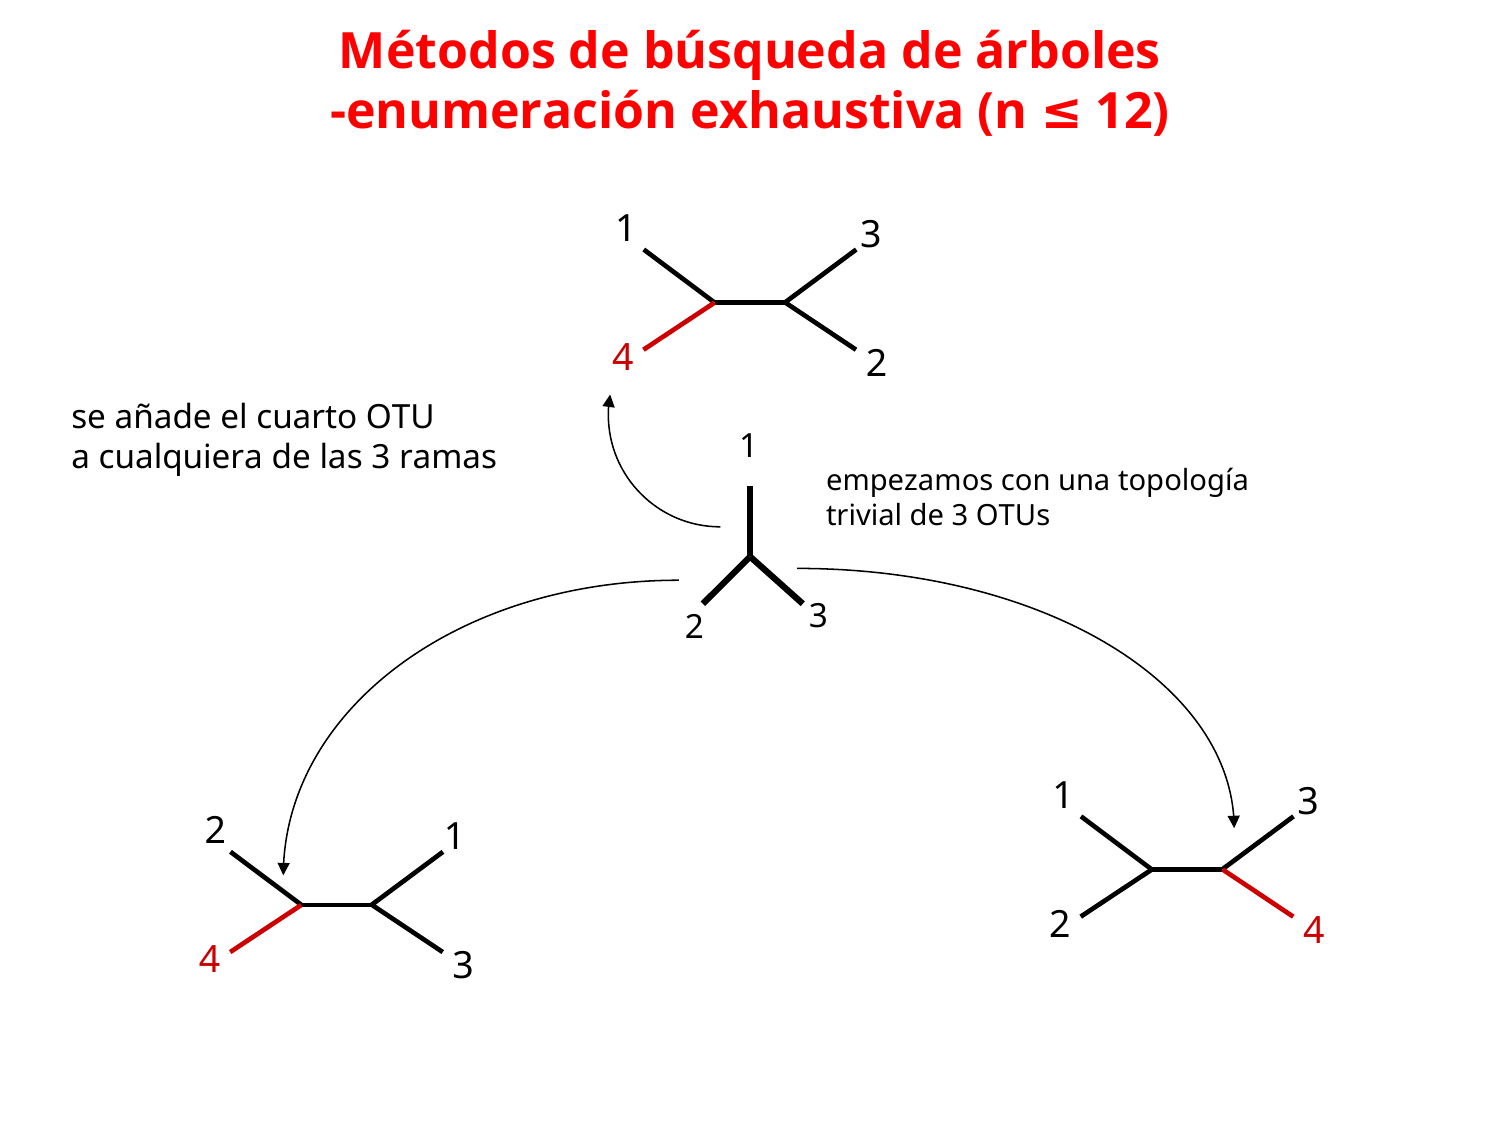

Métodos de búsqueda de árboles
-enumeración exhaustiva (n ≤ 12)
1
3
4
2
se añade el cuarto OTU
a cualquiera de las 3 ramas
1
3
2
empezamos con una topología
trivial de 3 OTUs
1
3
2
4
2
1
4
3